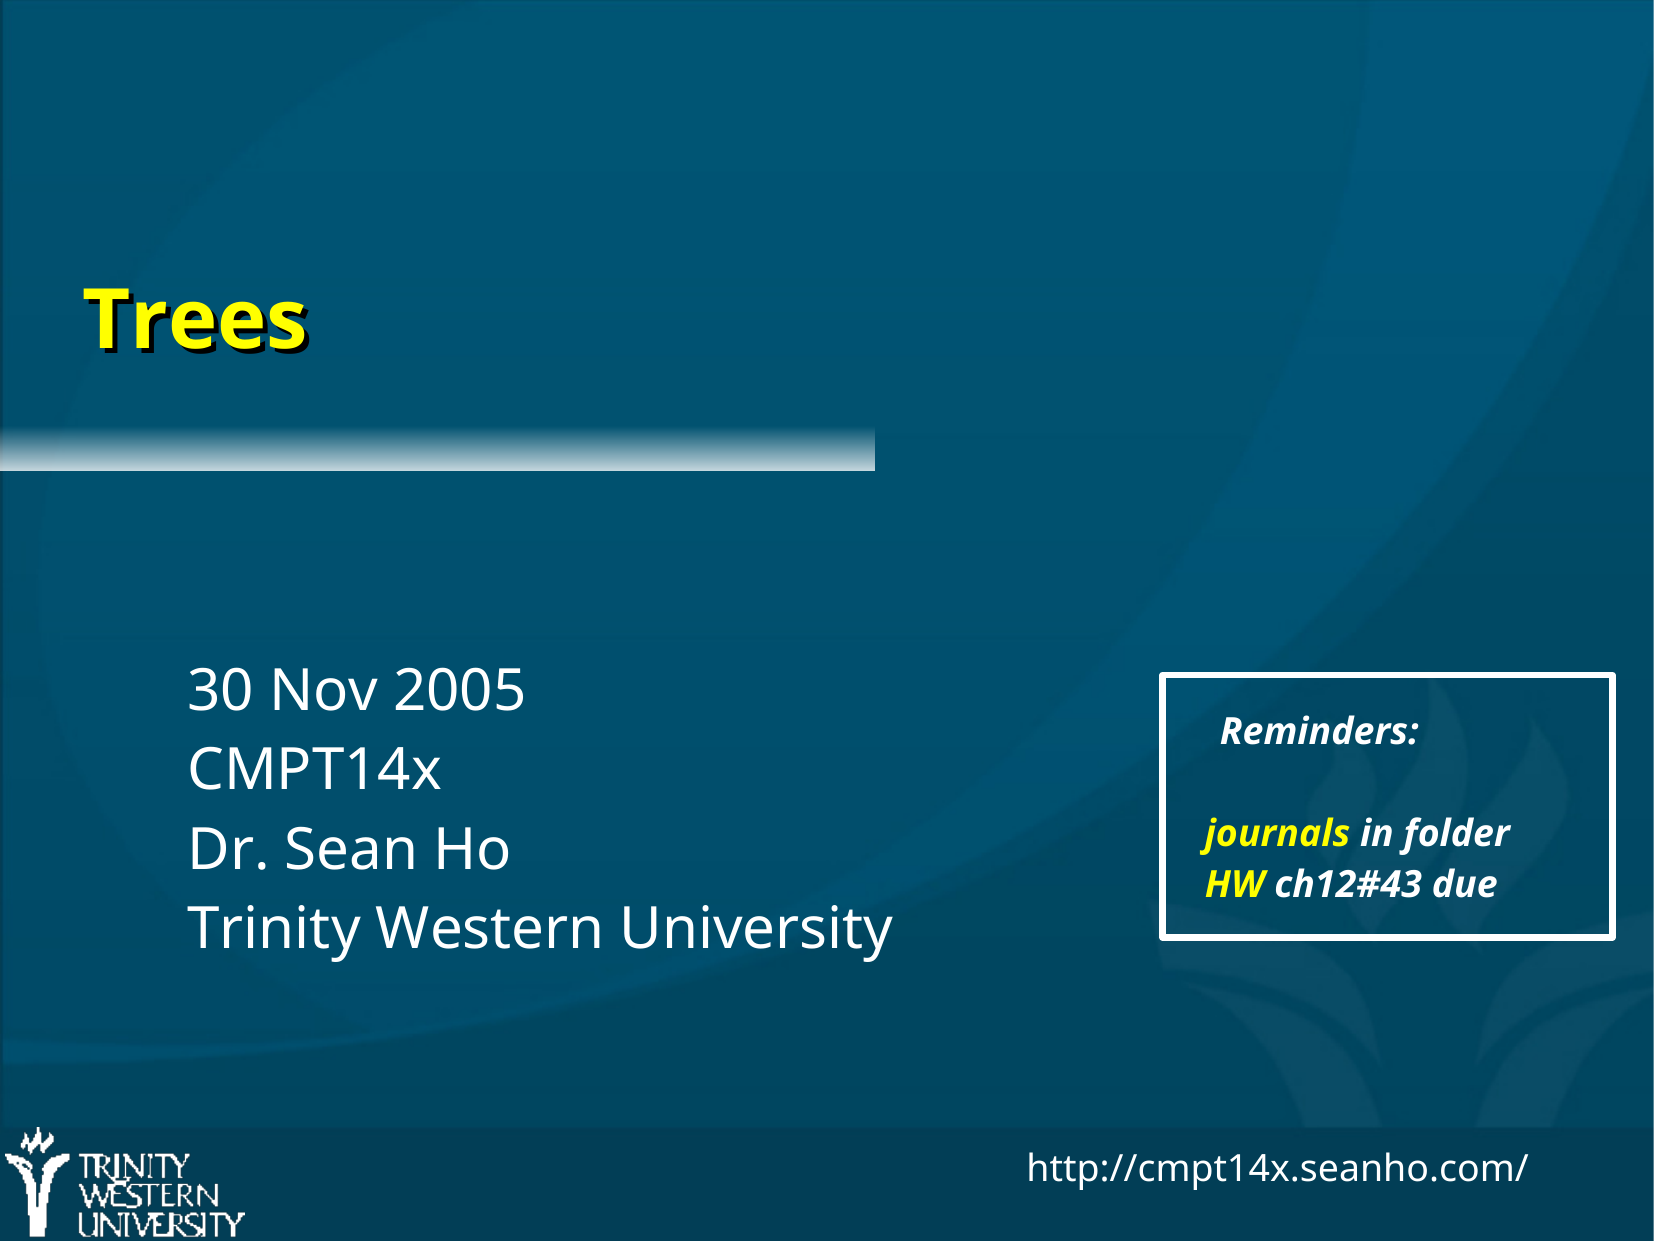

# Trees
30 Nov 2005
CMPT14x
Dr. Sean Ho
Trinity Western University
Reminders:
journals in folder
HW ch12#43 due
http://cmpt14x.seanho.com/